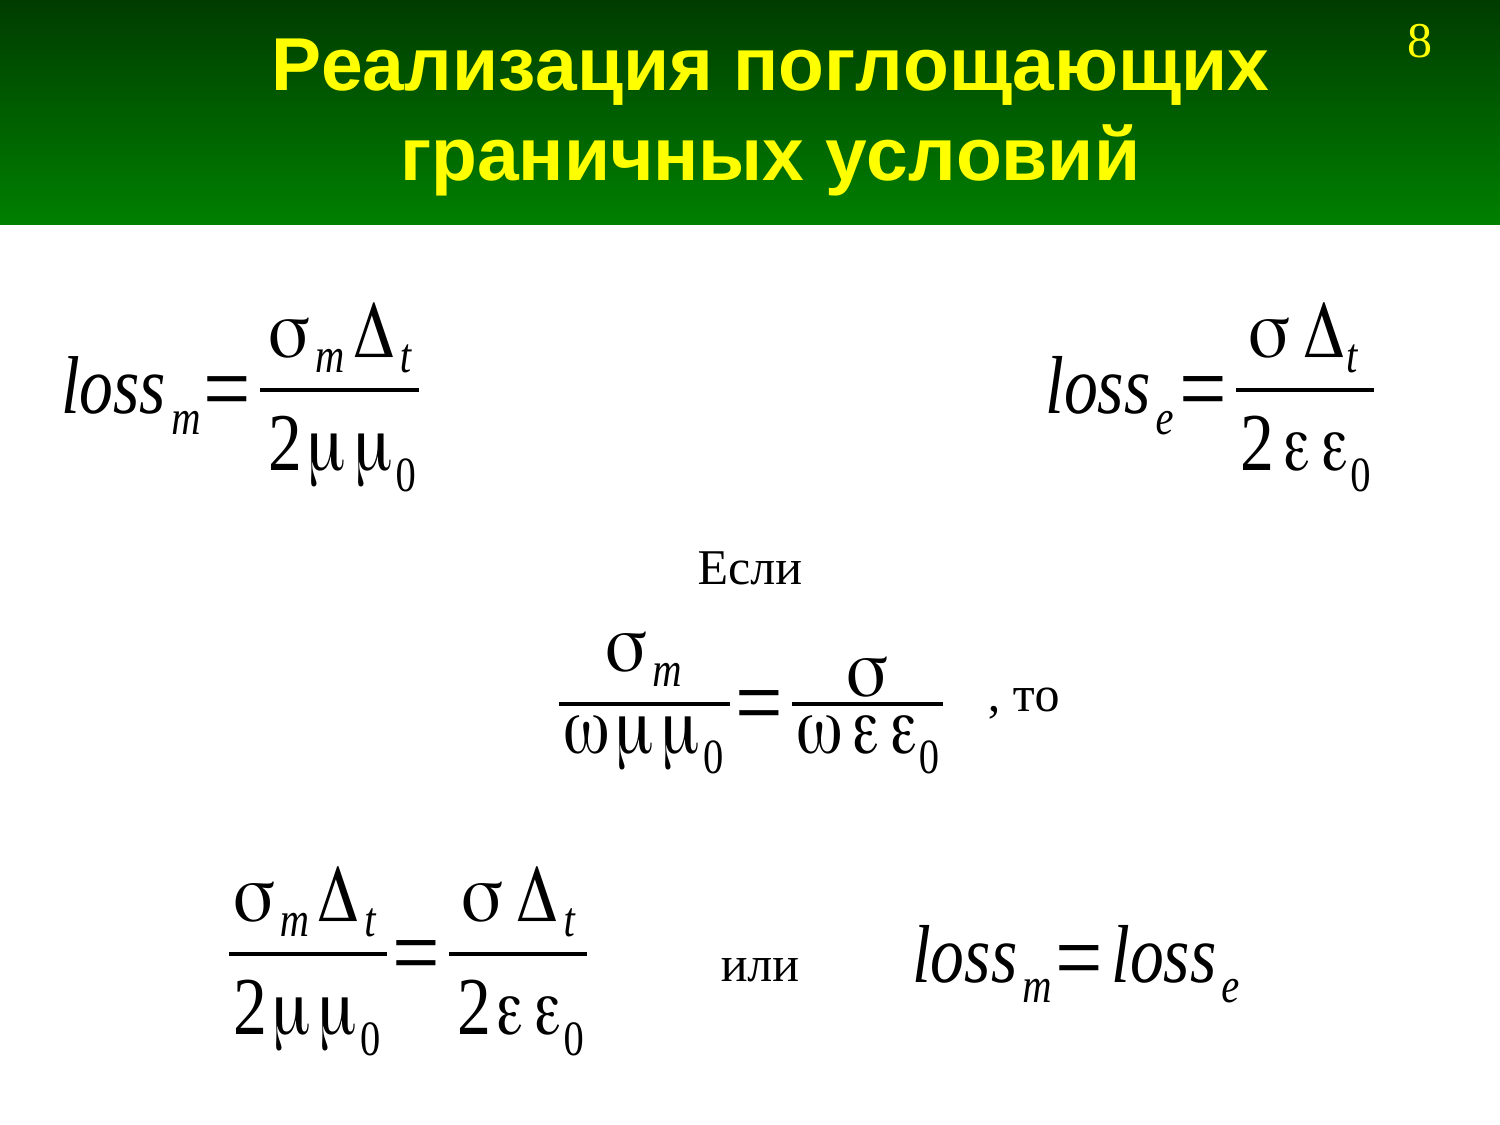

# Реализация поглощающих граничных условий
Если
, то
или